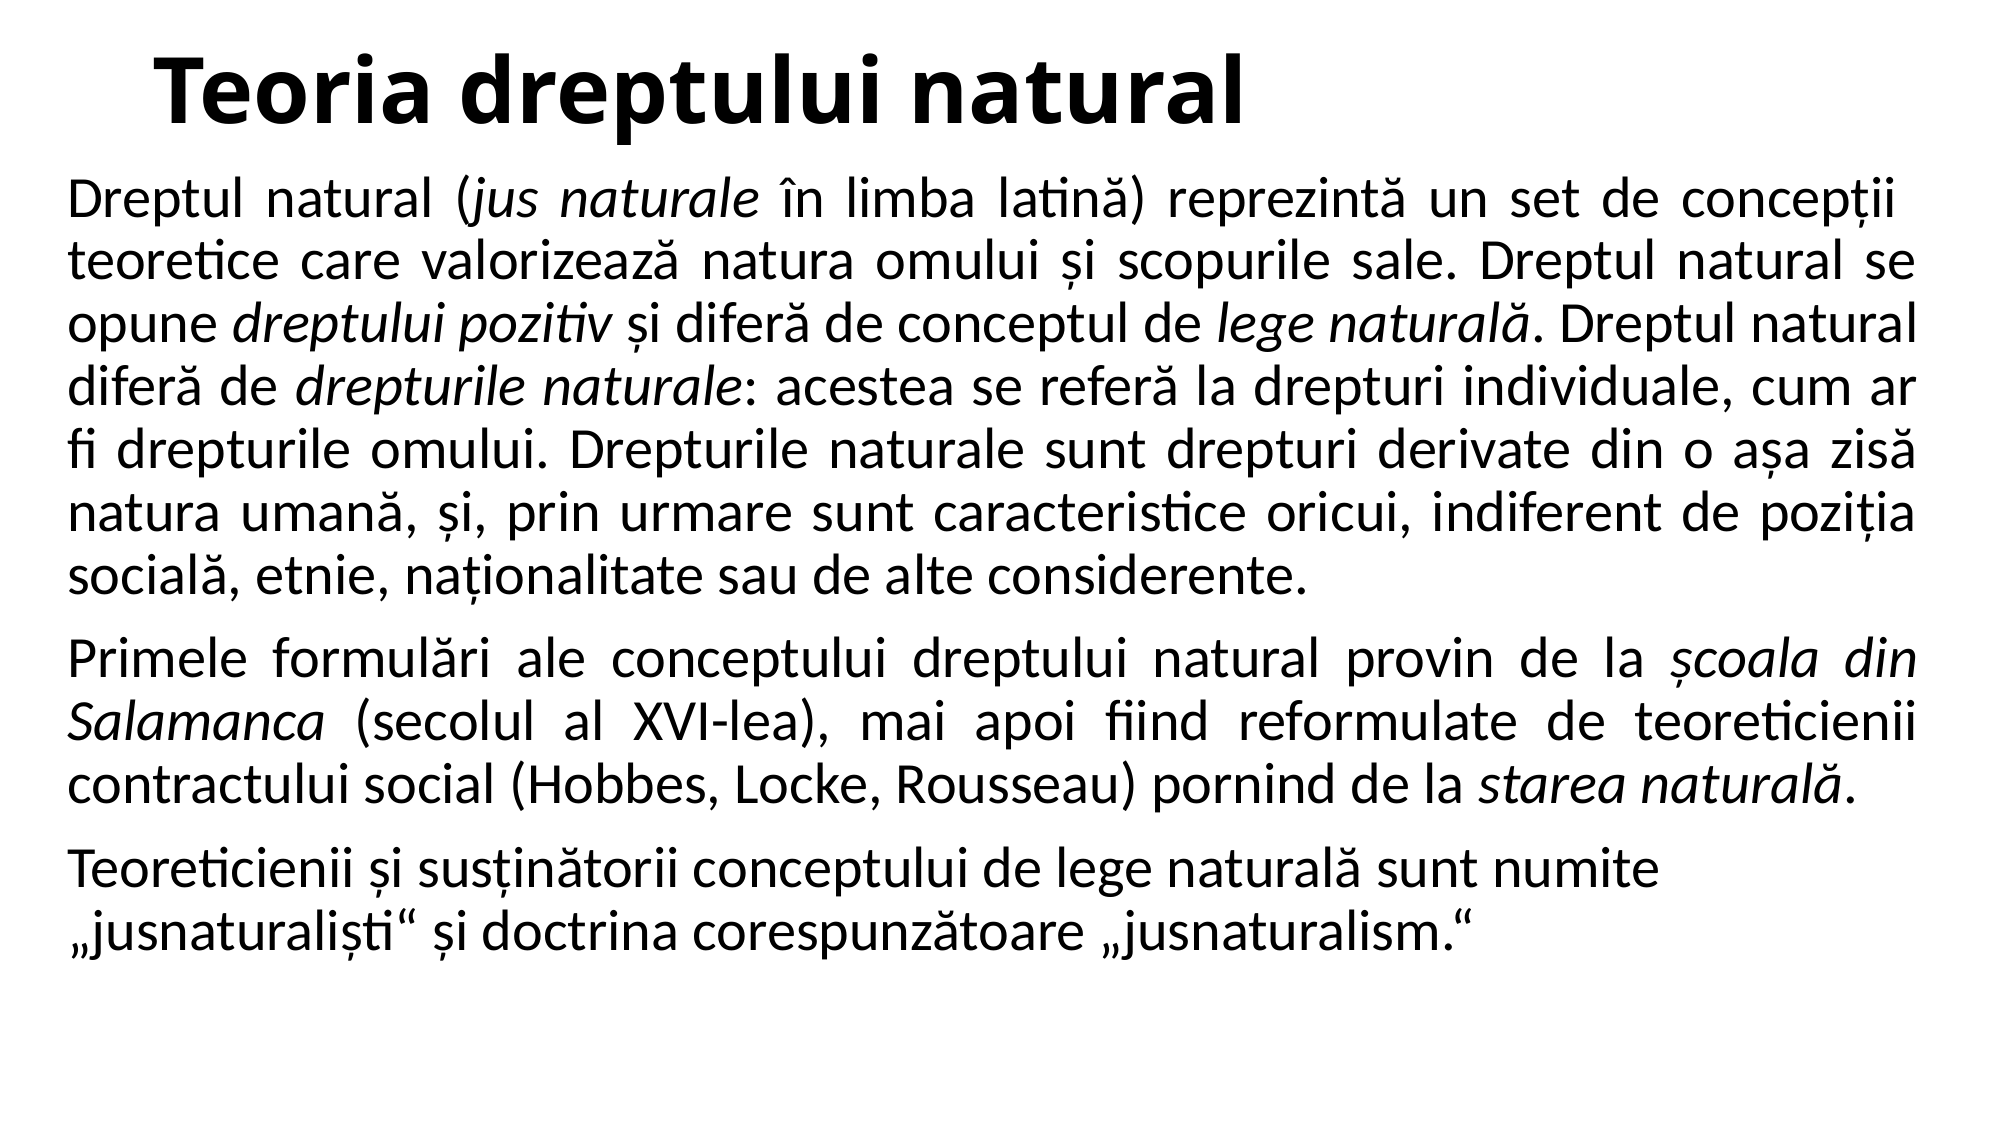

# Teoria dreptului natural
Dreptul natural (jus naturale în limba latină) reprezintă un set de concepții teoretice care valorizează natura omului și scopurile sale. Dreptul natural se opune dreptului pozitiv și diferă de conceptul de lege naturală. Dreptul natural diferă de drepturile naturale: acestea se referă la drepturi individuale, cum ar fi drepturile omului. Drepturile naturale sunt drepturi derivate din o așa zisă natura umană, și, prin urmare sunt caracteristice oricui, indiferent de poziția socială, etnie, naționalitate sau de alte considerente.
Primele formulări ale conceptului dreptului natural provin de la școala din Salamanca (secolul al XVI-lea), mai apoi fiind reformulate de teoreticienii contractului social (Hobbes, Locke, Rousseau) pornind de la starea naturală.
Teoreticienii și susținătorii conceptului de lege naturală sunt numite „jusnaturaliști“ și doctrina corespunzătoare „jusnaturalism.“